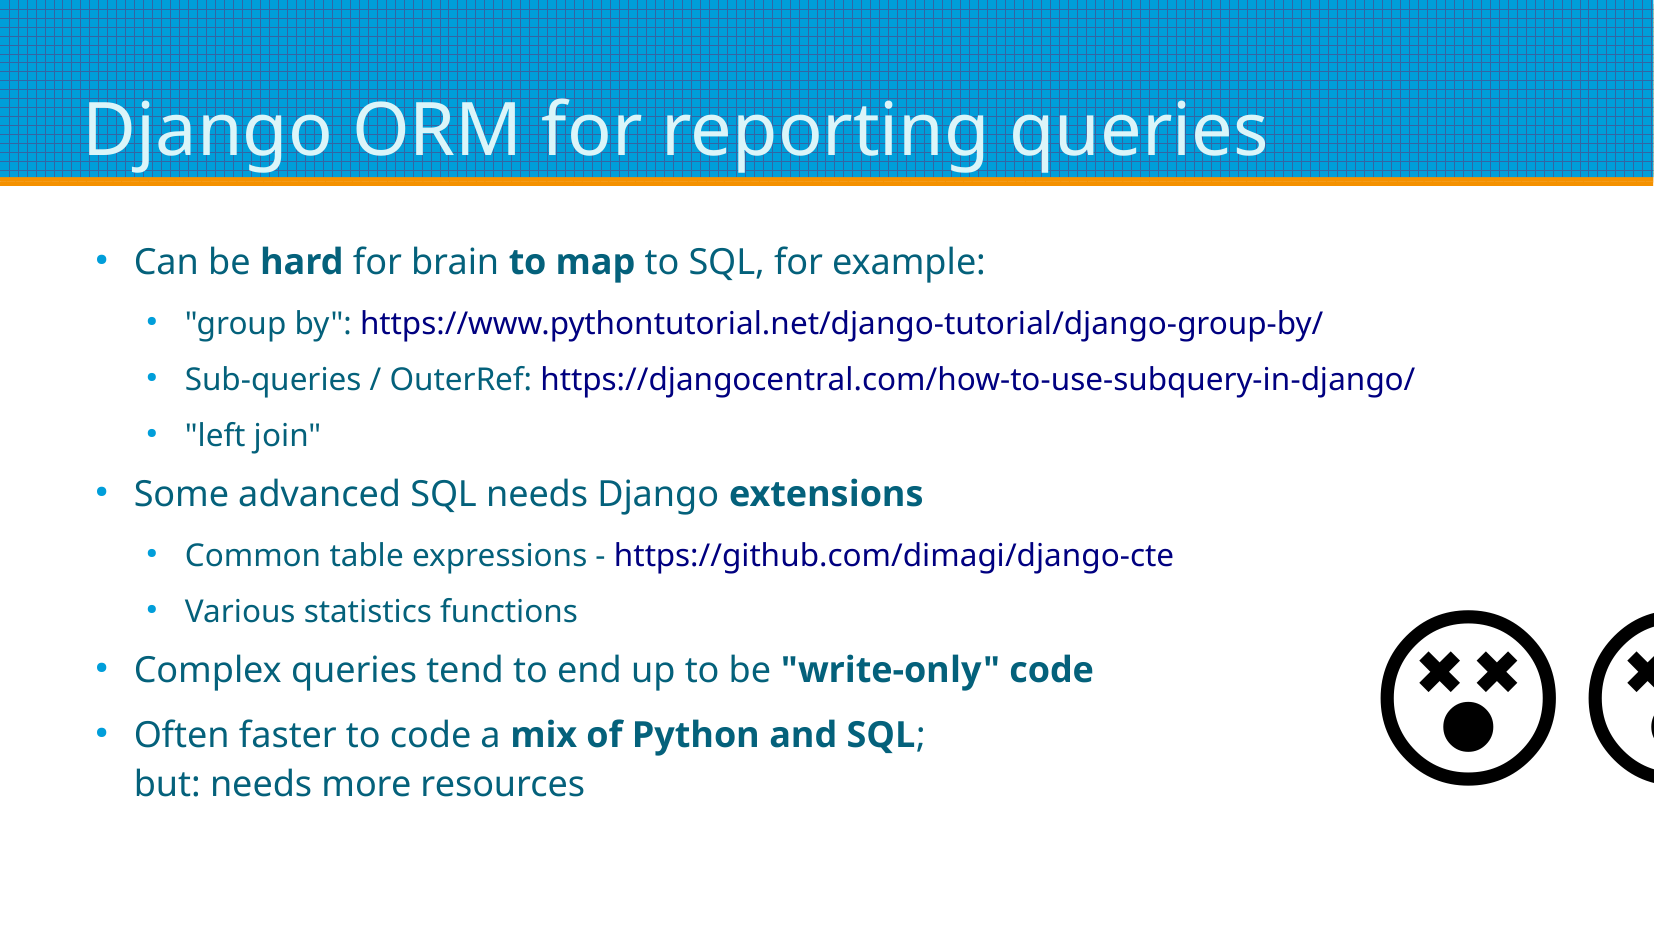

# Django ORM for reporting queries
Can be hard for brain to map to SQL, for example:
"group by": https://www.pythontutorial.net/django-tutorial/django-group-by/
Sub-queries / OuterRef: https://djangocentral.com/how-to-use-subquery-in-django/
"left join"
Some advanced SQL needs Django extensions
Common table expressions - https://github.com/dimagi/django-cte
Various statistics functions
Complex queries tend to end up to be "write-only" code
Often faster to code a mix of Python and SQL;
but: needs more resources
😵‍💫